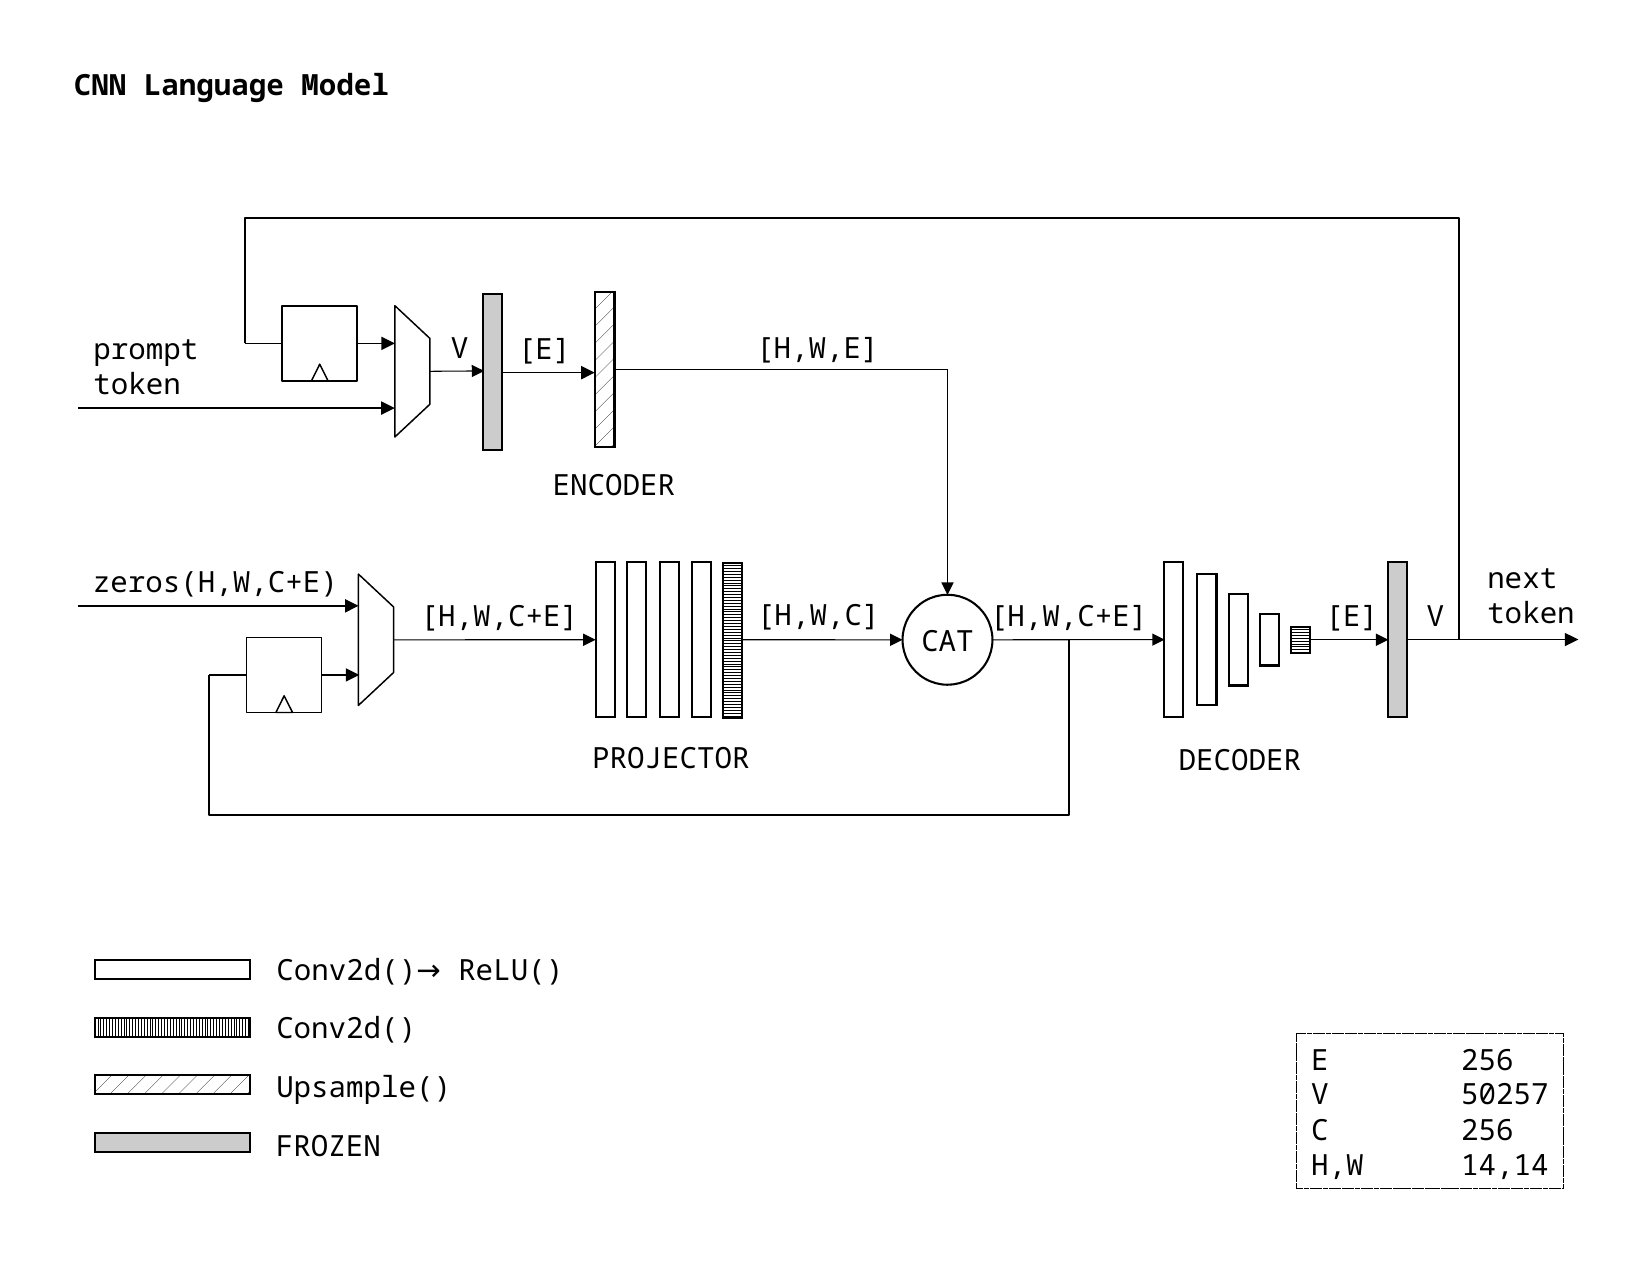

CNN Language Model
[H,W,E]
V
[E]
prompt
token
 ENCODER
next
token
zeros(H,W,C+E)
[H,W,C]
[E]
V
[H,W,C+E]
[H,W,C+E]
CAT
PROJECTOR
 DECODER
Conv2d()→ ReLU()
Conv2d()
E	256
V	50257
C	256
H,W	14,14
Upsample()
FROZEN